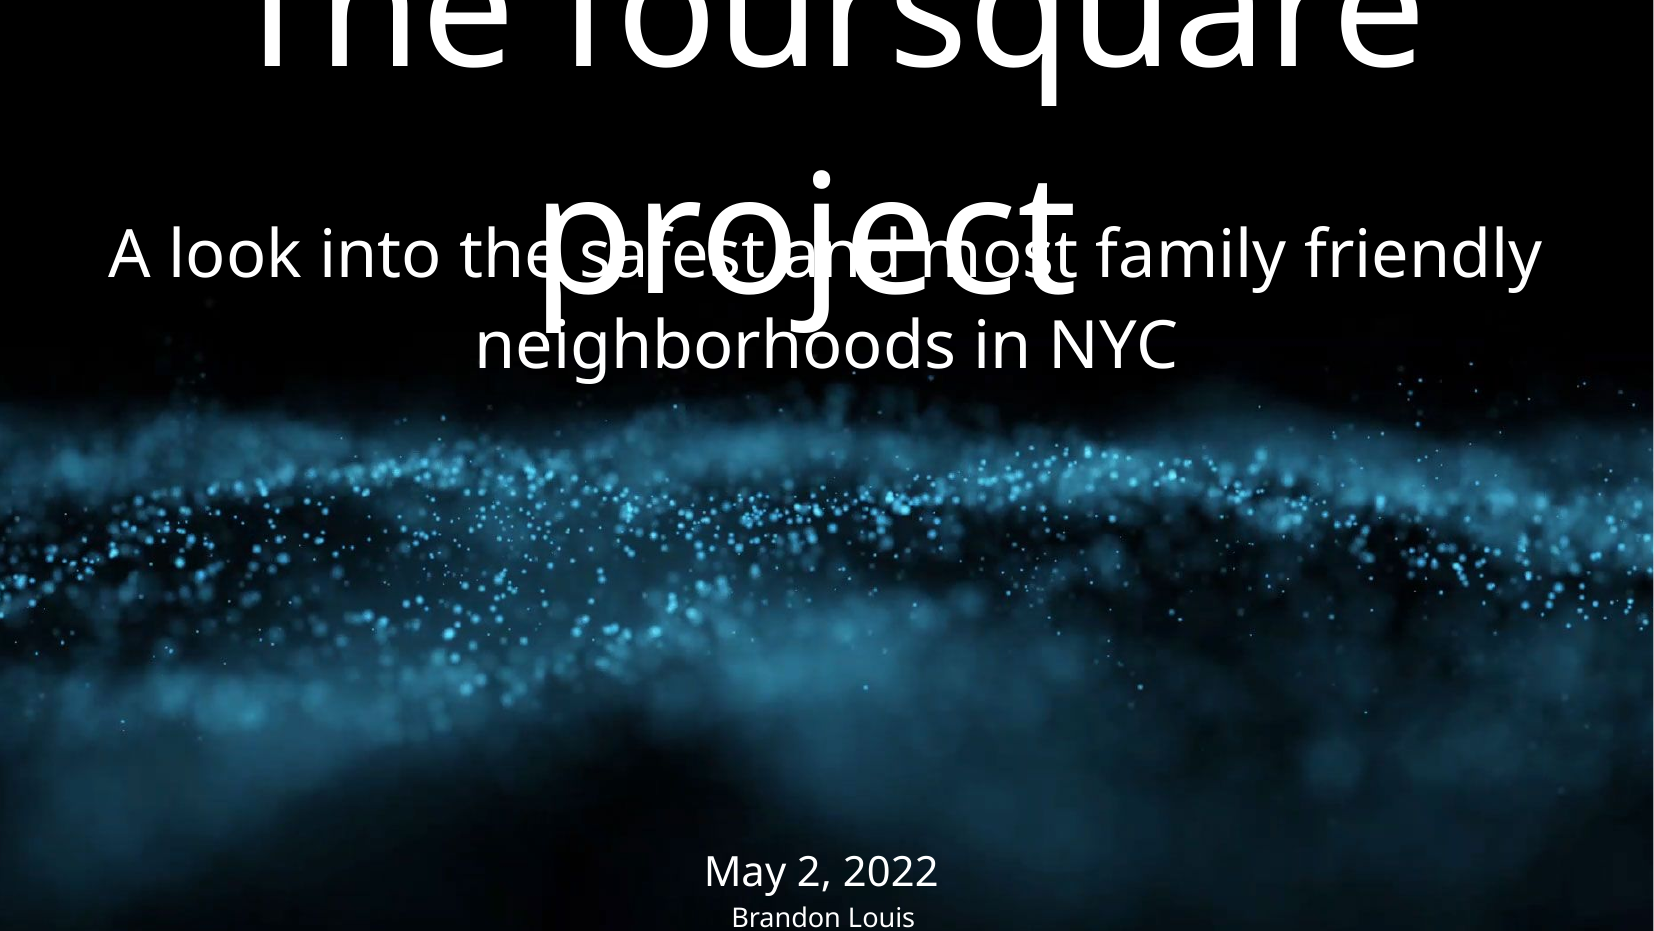

# The foursquare project
A look into the safest and most family friendly neighborhoods in NYC
May 2, 2022
Brandon Louis